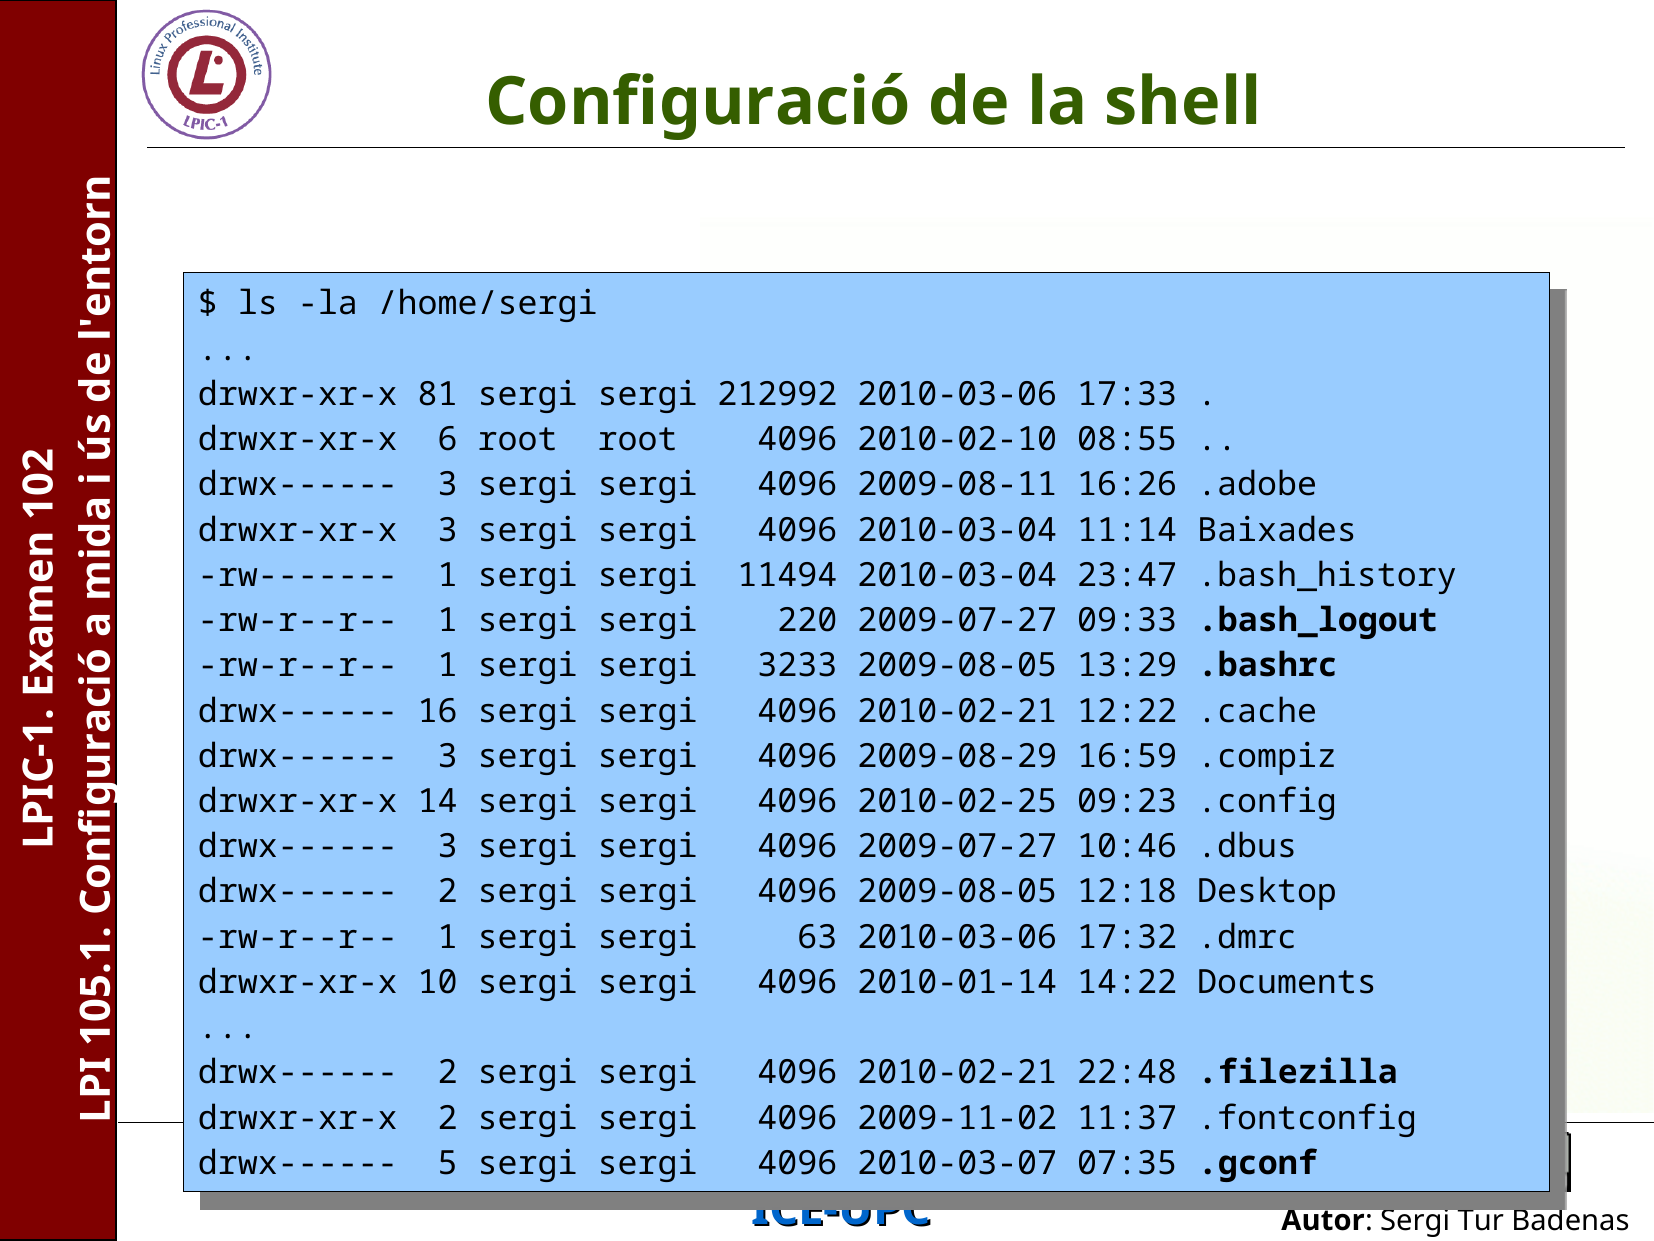

# Configuració de la shell
$ ls -la /home/sergi
...
drwxr-xr-x 81 sergi sergi 212992 2010-03-06 17:33 .
drwxr-xr-x 6 root root 4096 2010-02-10 08:55 ..
drwx------ 3 sergi sergi 4096 2009-08-11 16:26 .adobe
drwxr-xr-x 3 sergi sergi 4096 2010-03-04 11:14 Baixades
-rw------- 1 sergi sergi 11494 2010-03-04 23:47 .bash_history
-rw-r--r-- 1 sergi sergi 220 2009-07-27 09:33 .bash_logout
-rw-r--r-- 1 sergi sergi 3233 2009-08-05 13:29 .bashrc
drwx------ 16 sergi sergi 4096 2010-02-21 12:22 .cache
drwx------ 3 sergi sergi 4096 2009-08-29 16:59 .compiz
drwxr-xr-x 14 sergi sergi 4096 2010-02-25 09:23 .config
drwx------ 3 sergi sergi 4096 2009-07-27 10:46 .dbus
drwx------ 2 sergi sergi 4096 2009-08-05 12:18 Desktop
-rw-r--r-- 1 sergi sergi 63 2010-03-06 17:32 .dmrc
drwxr-xr-x 10 sergi sergi 4096 2010-01-14 14:22 Documents
...
drwx------ 2 sergi sergi 4096 2010-02-21 22:48 .filezilla
drwxr-xr-x 2 sergi sergi 4096 2009-11-02 11:37 .fontconfig
drwx------ 5 sergi sergi 4096 2010-03-07 07:35 .gconf